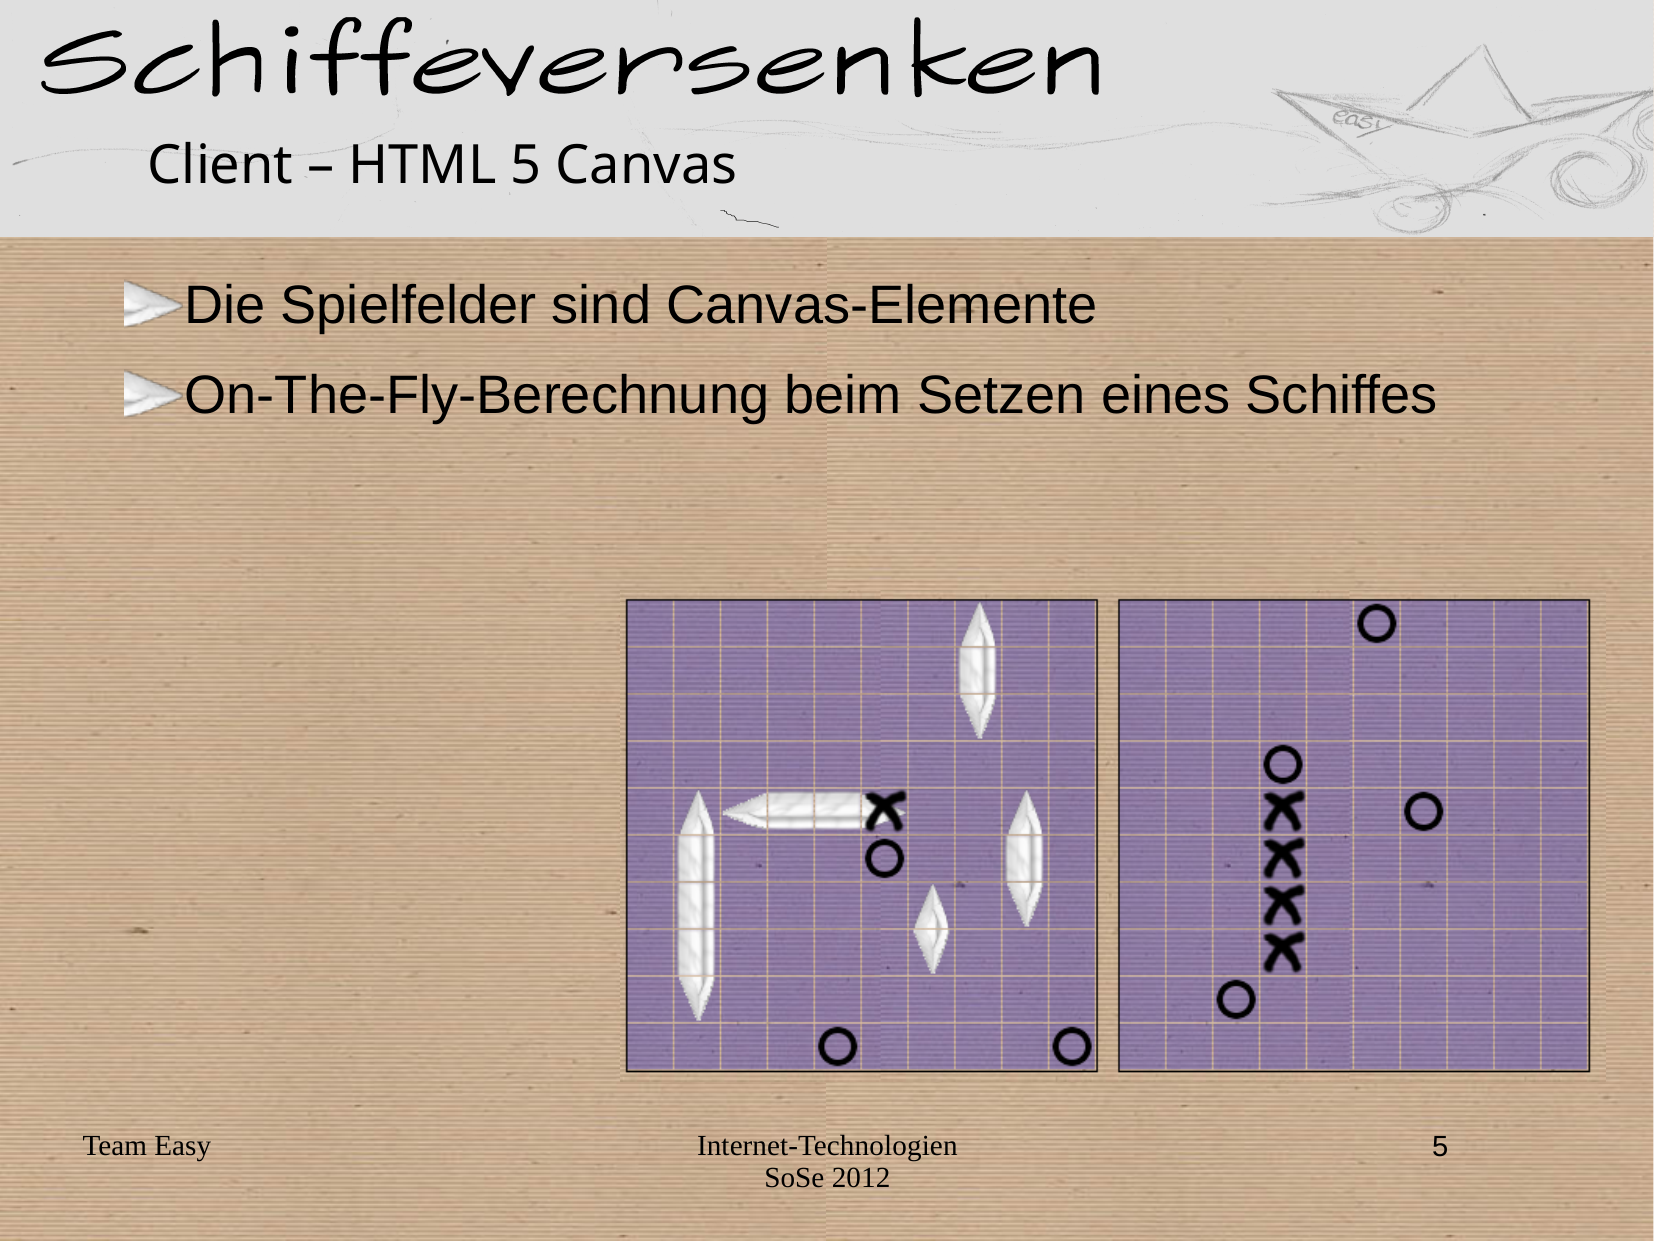

# Client – HTML 5 Canvas
Die Spielfelder sind Canvas-Elemente
On-The-Fly-Berechnung beim Setzen eines Schiffes